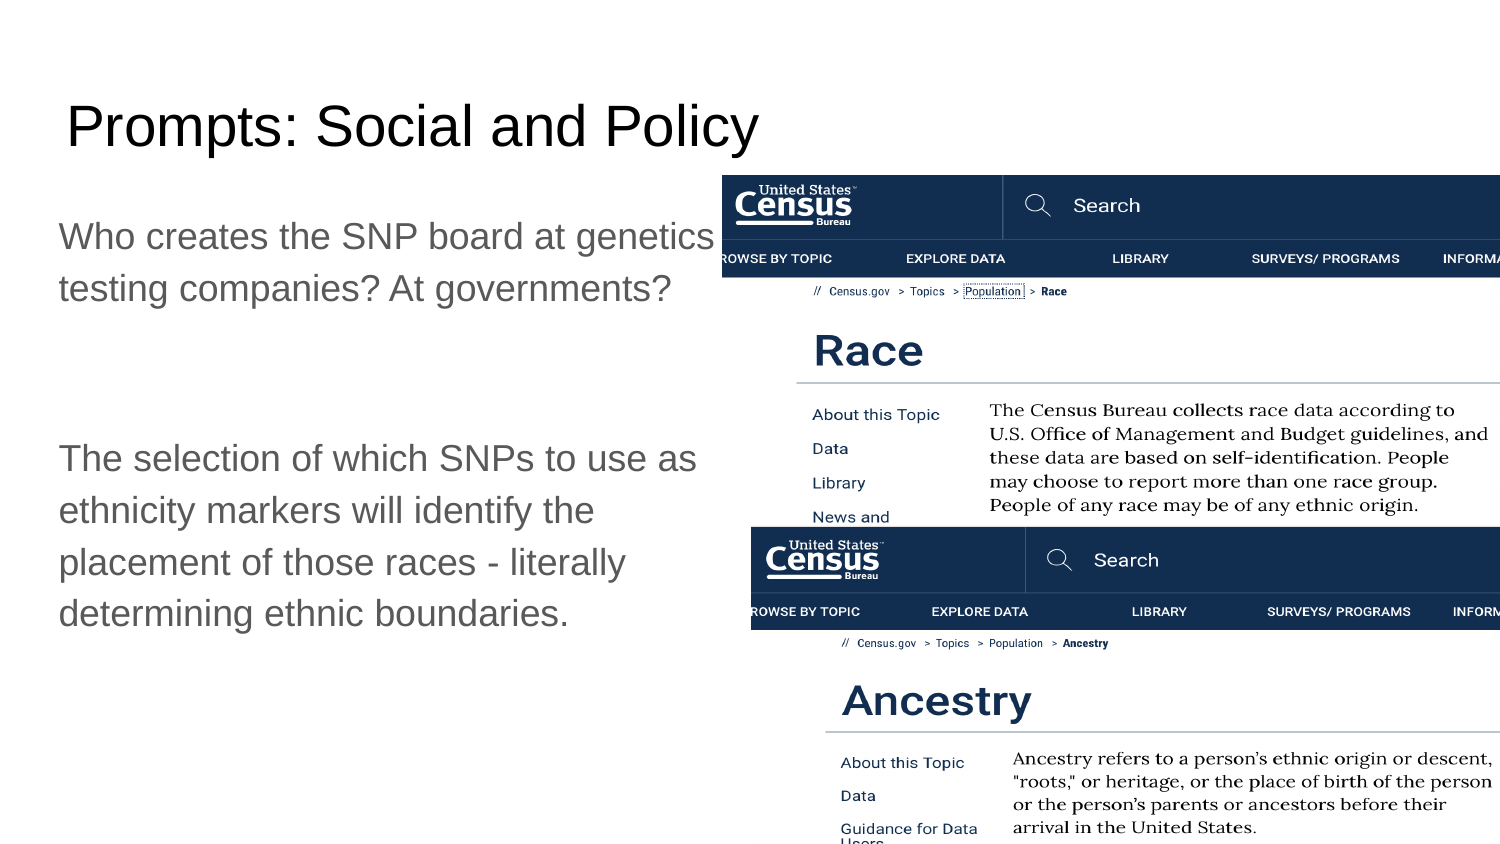

# Prompts: Social and Policy
Who creates the SNP board at genetics testing companies? At governments?
The selection of which SNPs to use as ethnicity markers will identify the placement of those races - literally determining ethnic boundaries.